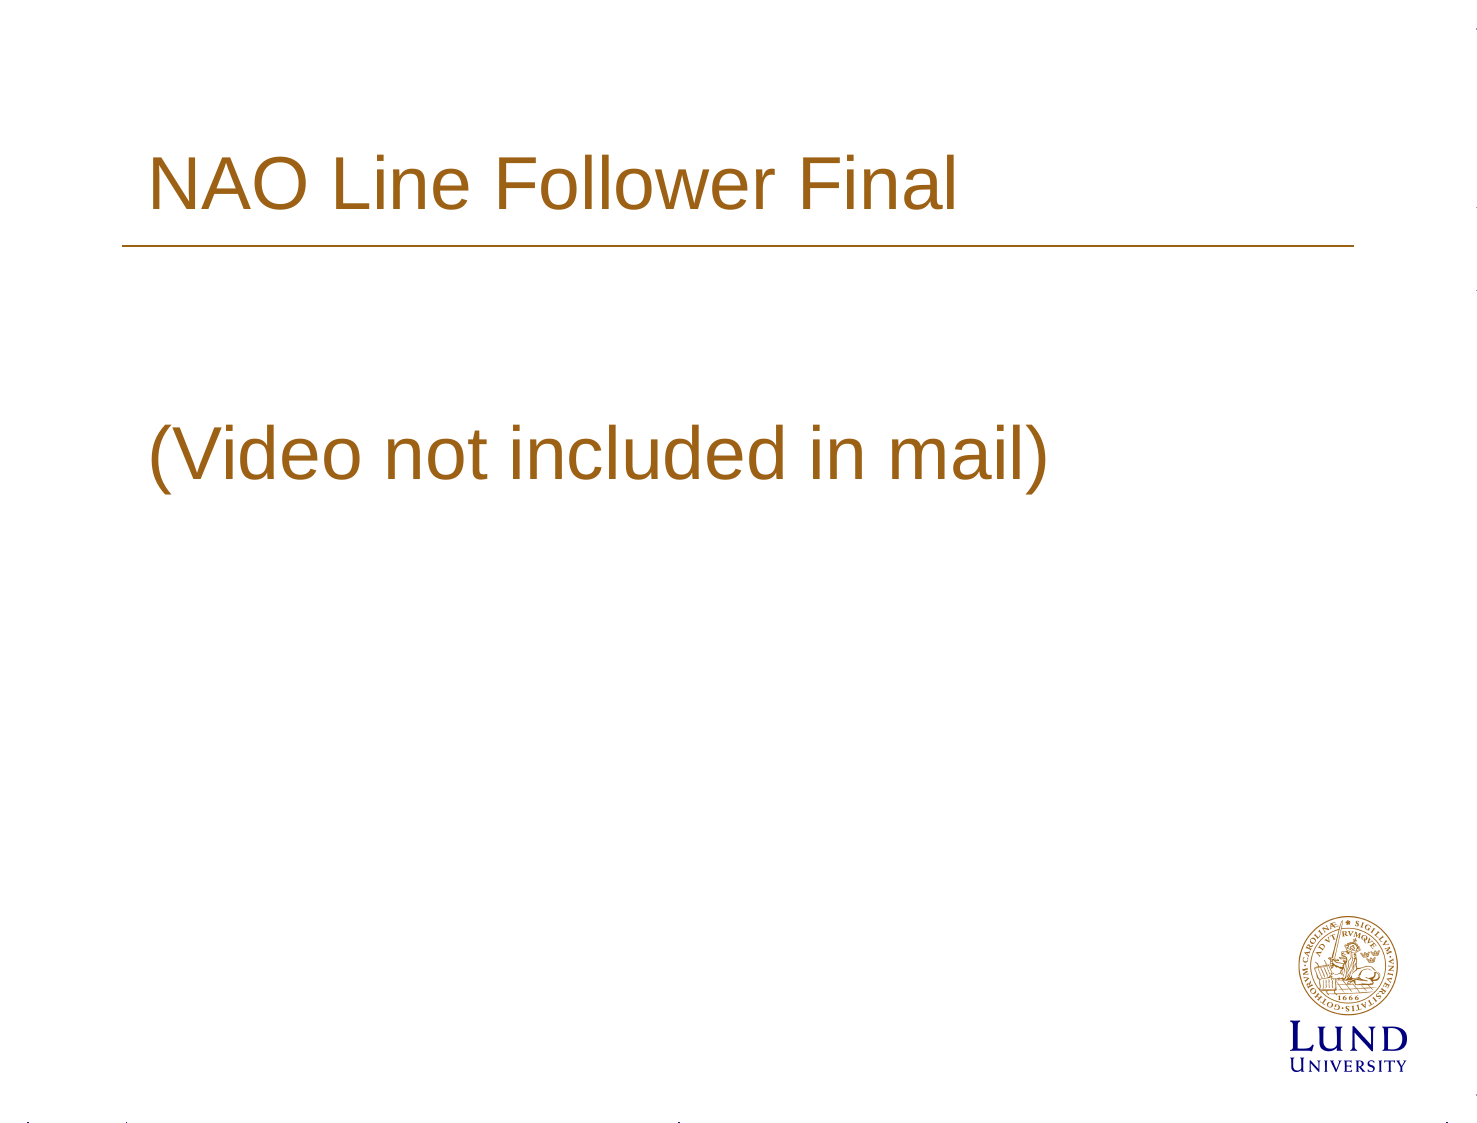

#
NAO Line Follower Final
(Video not included in mail)